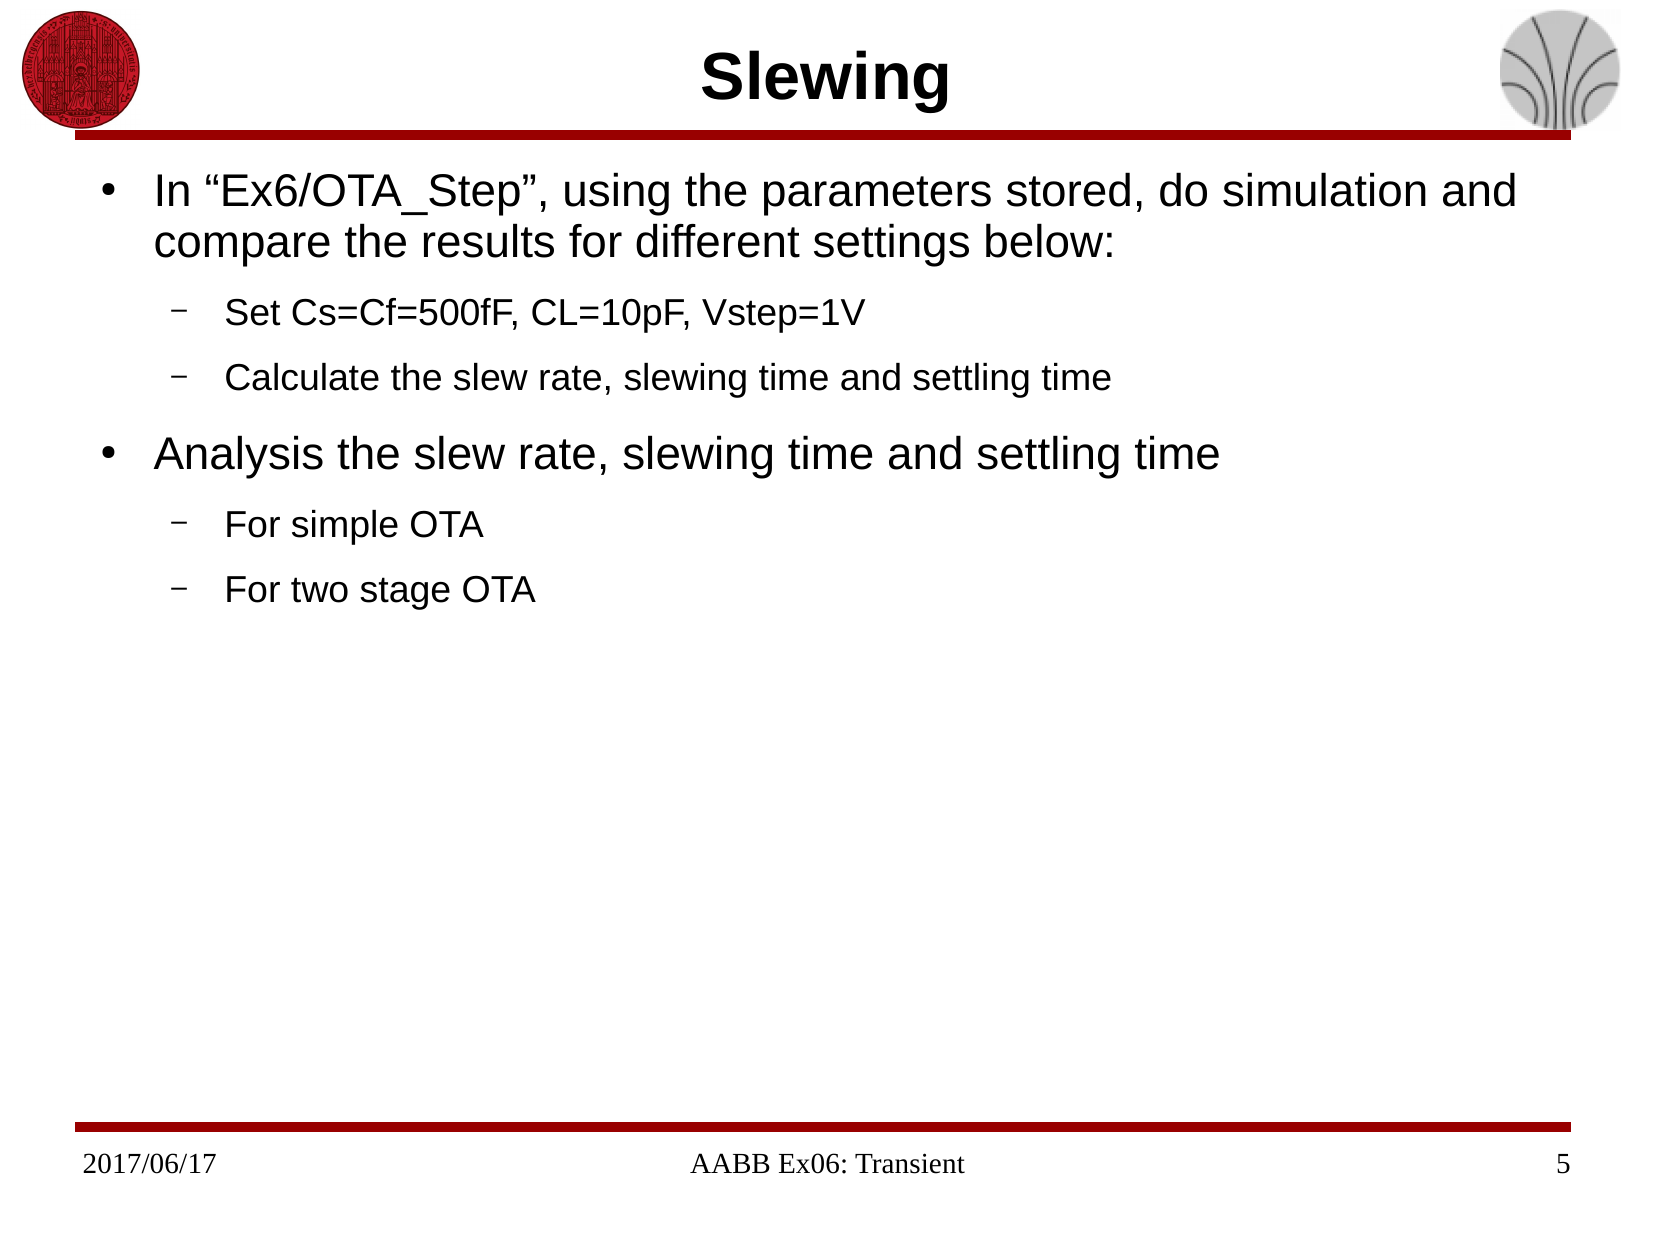

# Slewing
In “Ex6/OTA_Step”, using the parameters stored, do simulation and compare the results for different settings below:
Set Cs=Cf=500fF, CL=10pF, Vstep=1V
Calculate the slew rate, slewing time and settling time
Analysis the slew rate, slewing time and settling time
For simple OTA
For two stage OTA
2017/06/17
AABB Ex06: Transient
5